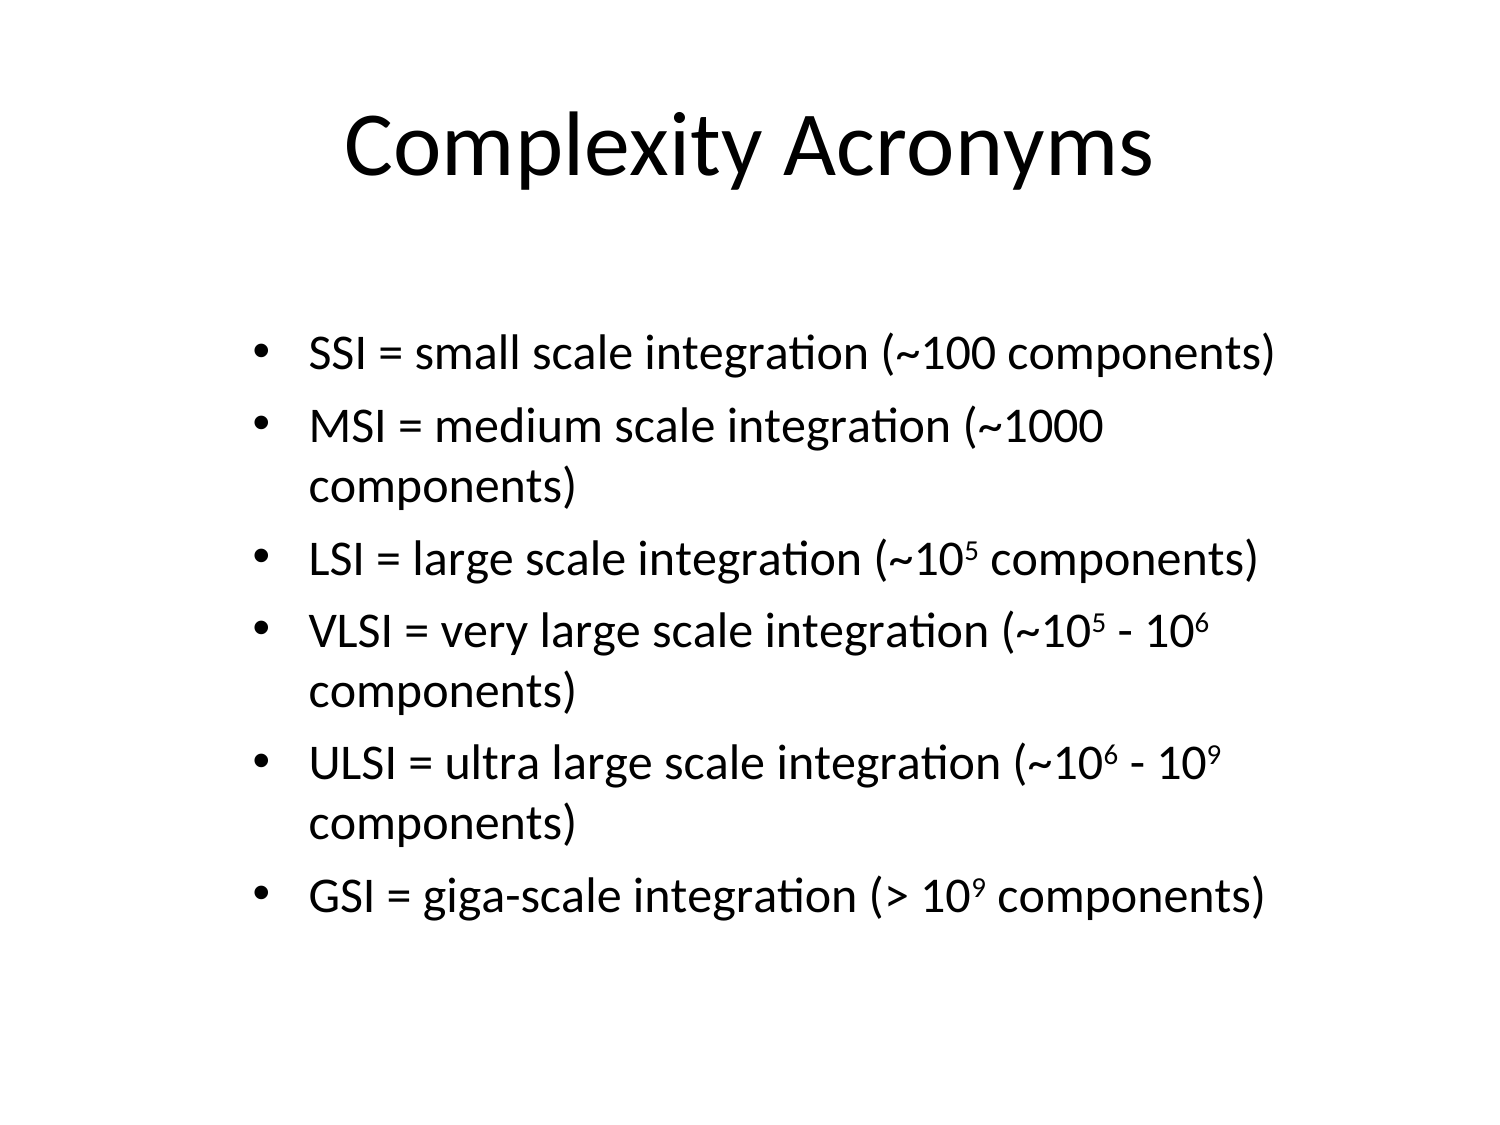

Complexity Acronyms
SSI = small scale integration (~100 components)
MSI = medium scale integration (~1000 components)
LSI = large scale integration (~105 components)
VLSI = very large scale integration (~105 - 106 components)
ULSI = ultra large scale integration (~106 - 109 components)
GSI = giga-scale integration (> 109 components)